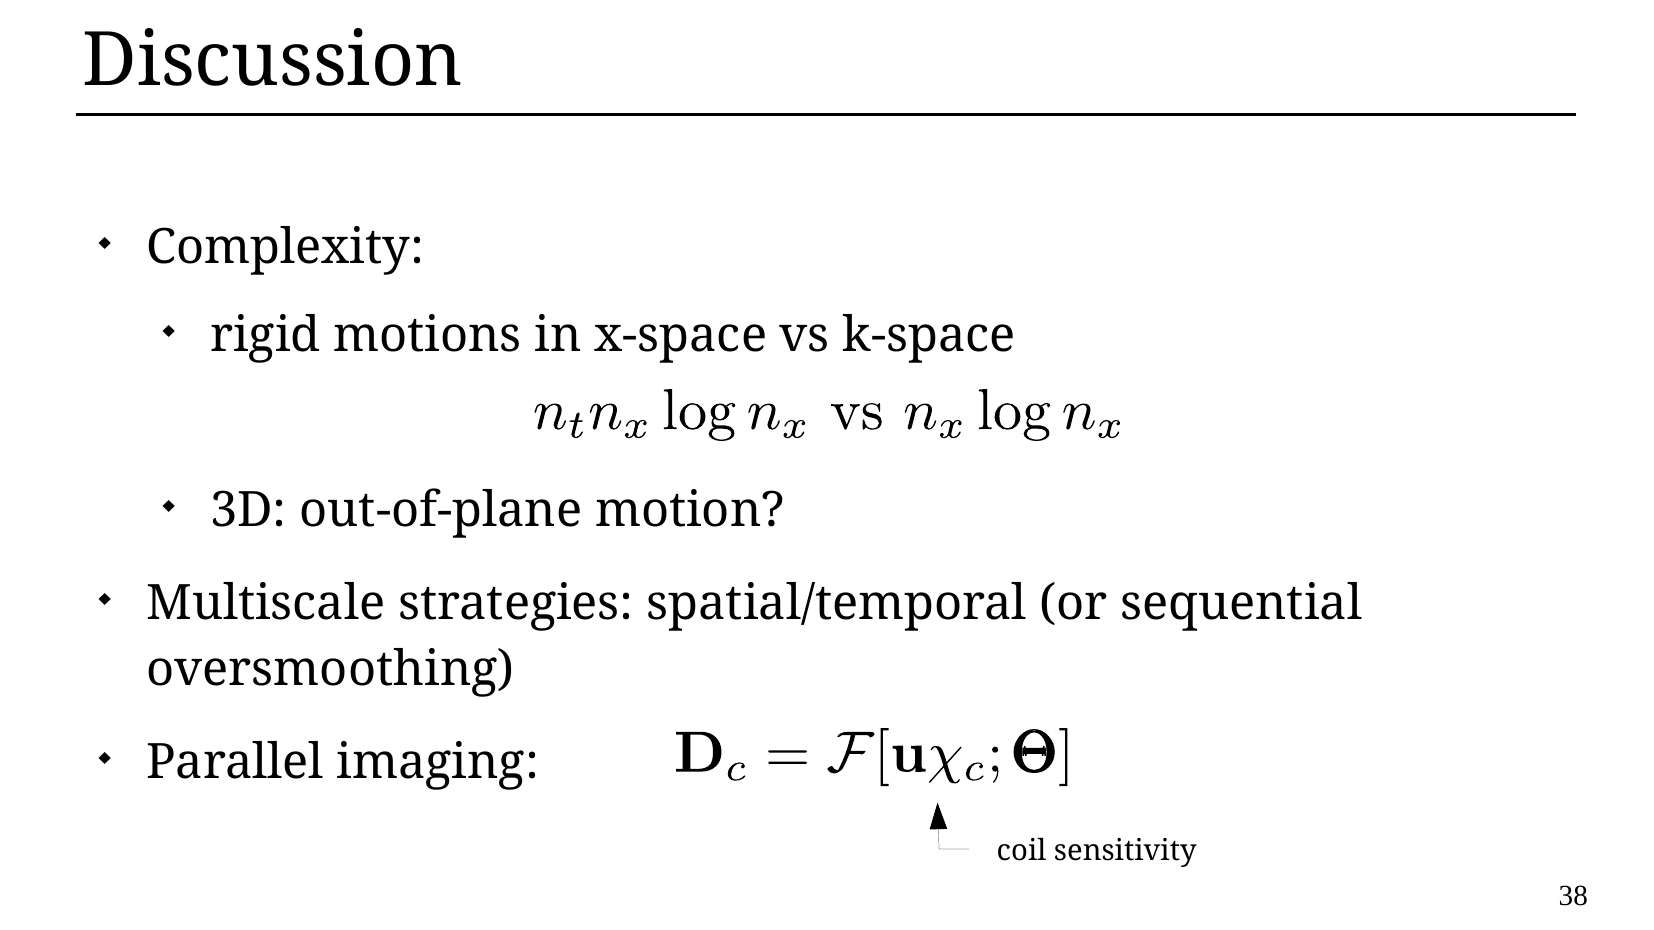

# Discussion
Complexity:
rigid motions in x-space vs k-space
3D: out-of-plane motion?
Multiscale strategies: spatial/temporal (or sequential oversmoothing)
Parallel imaging:
coil sensitivity